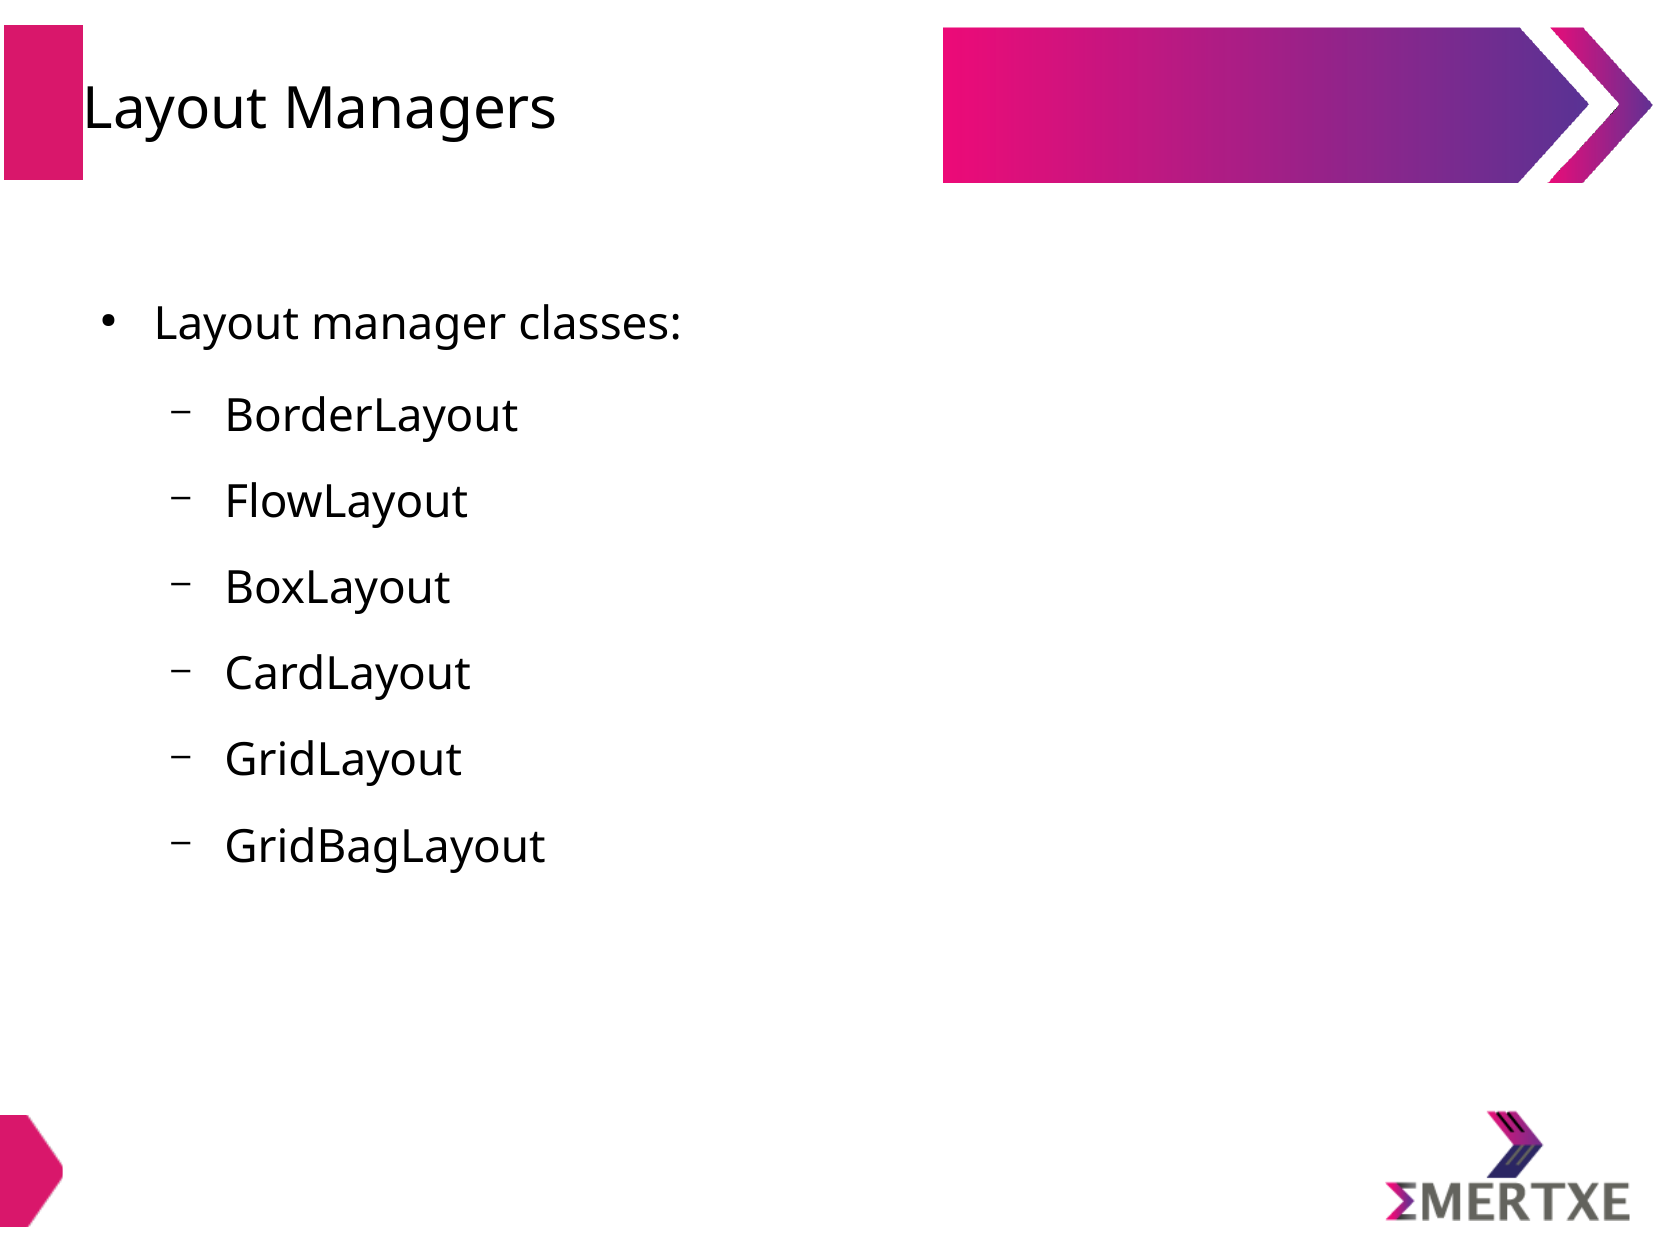

# Layout Managers
Layout manager classes:
BorderLayout
FlowLayout
BoxLayout
CardLayout
GridLayout
GridBagLayout